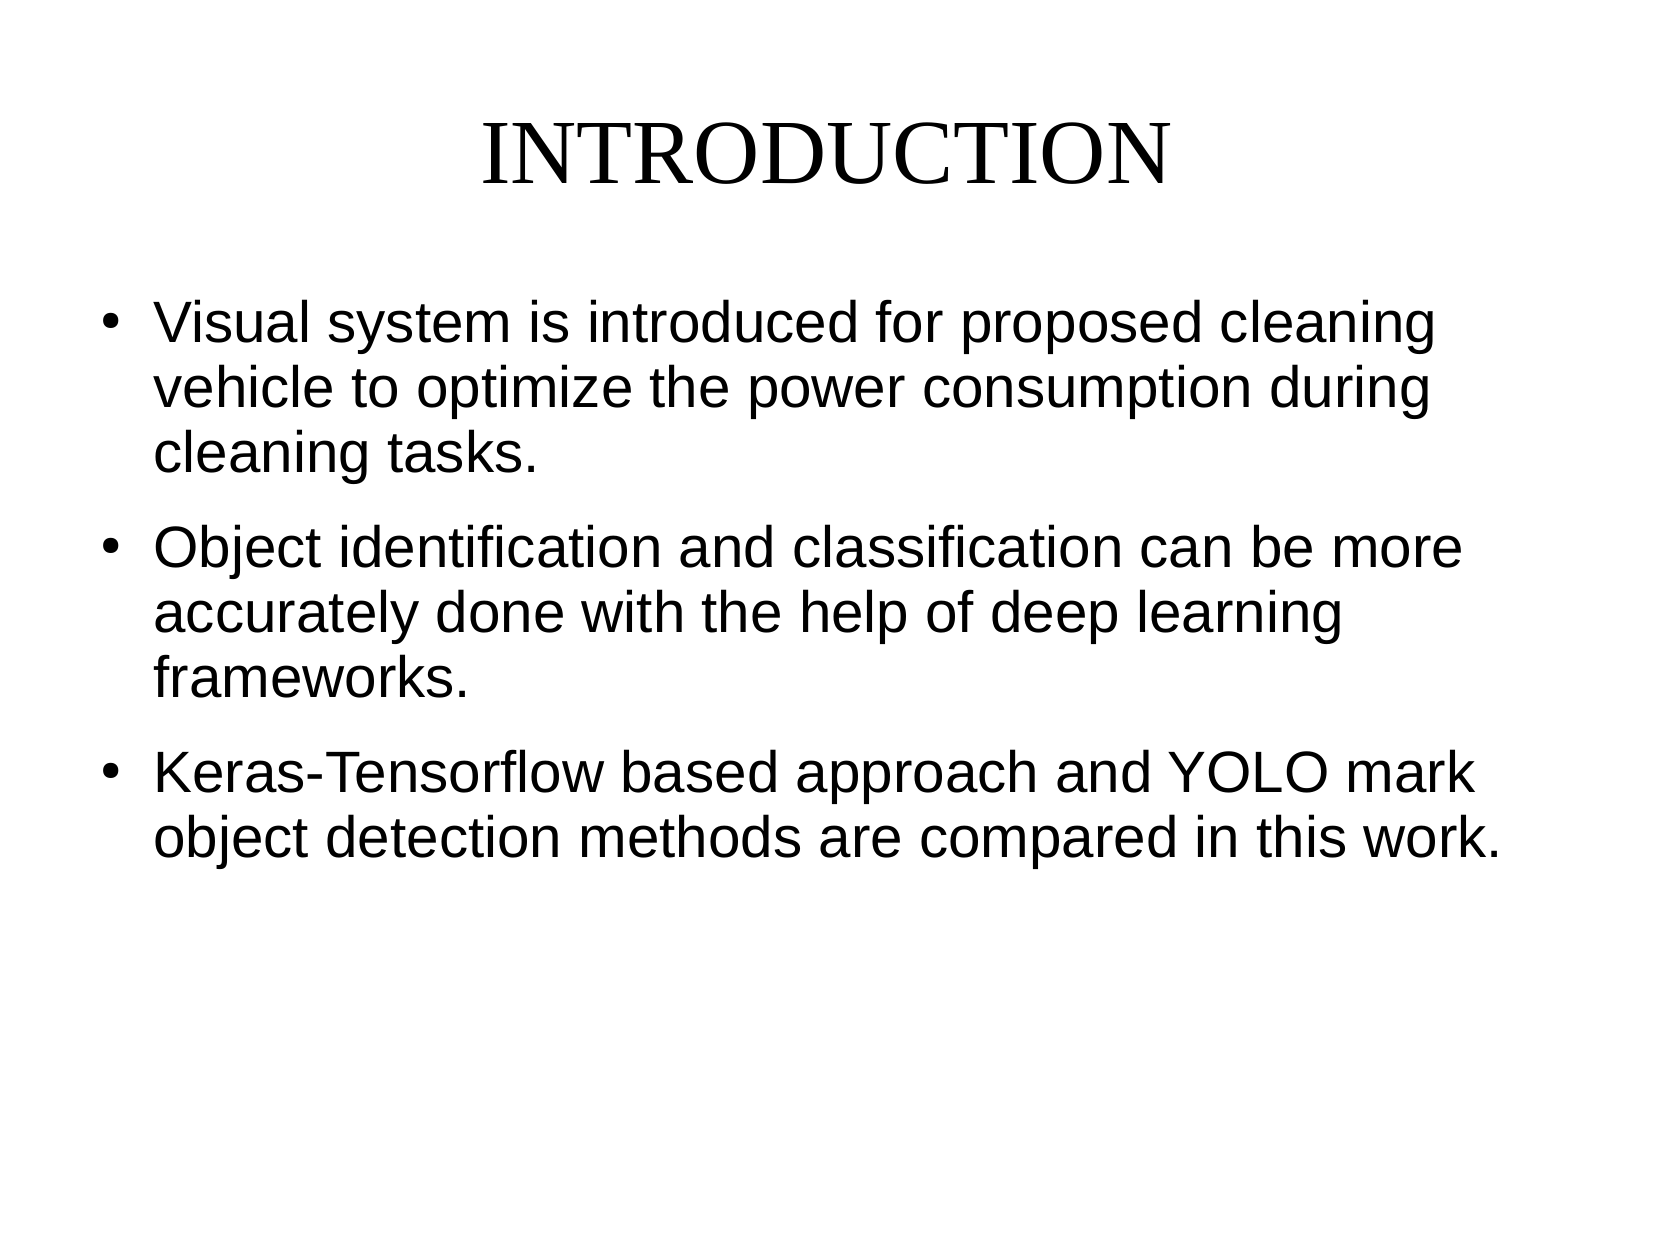

# INTRODUCTION
Visual system is introduced for proposed cleaning vehicle to optimize the power consumption during cleaning tasks.
Object identification and classification can be more accurately done with the help of deep learning frameworks.
Keras-Tensorflow based approach and YOLO mark object detection methods are compared in this work.